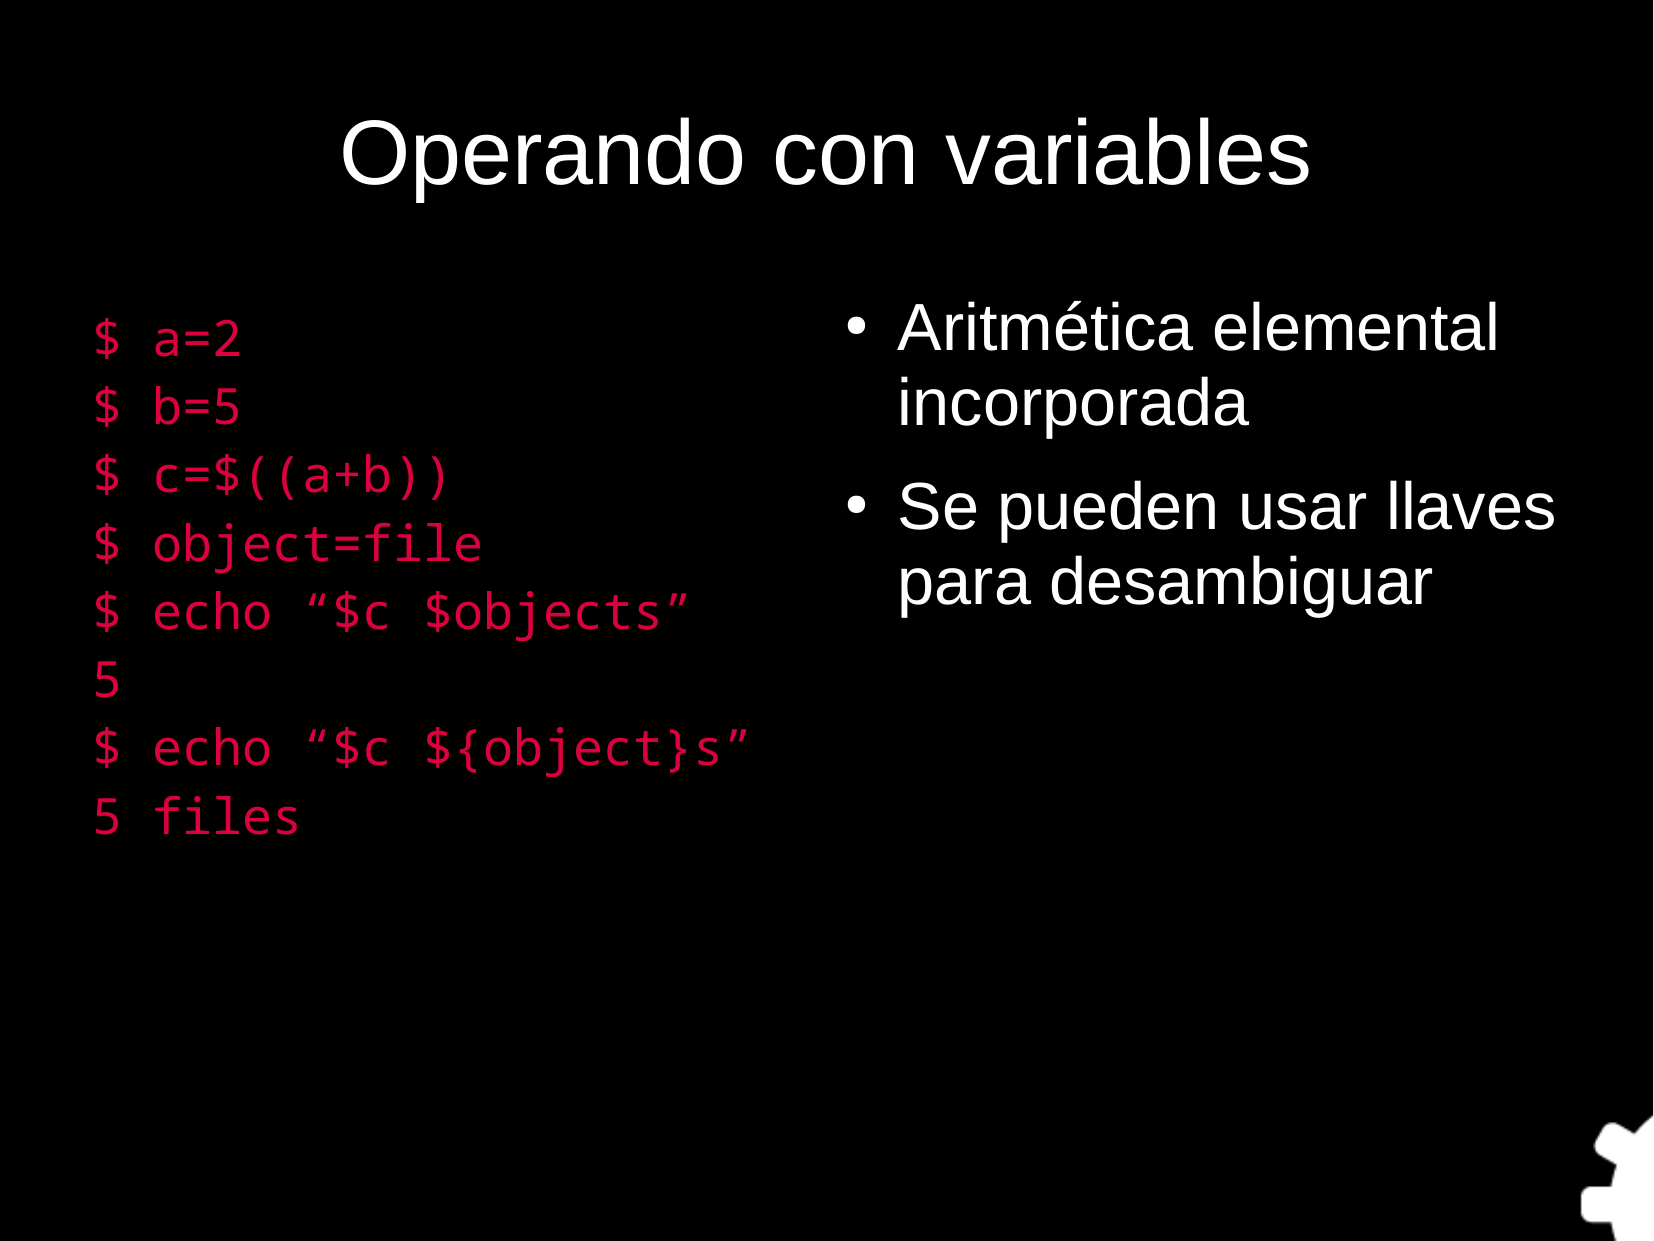

# Operando con variables
Aritmética elemental incorporada
Se pueden usar llaves para desambiguar
$ a=2
$ b=5
$ c=$((a+b))
$ object=file
$ echo “$c $objects”
5
$ echo “$c ${object}s”
5 files